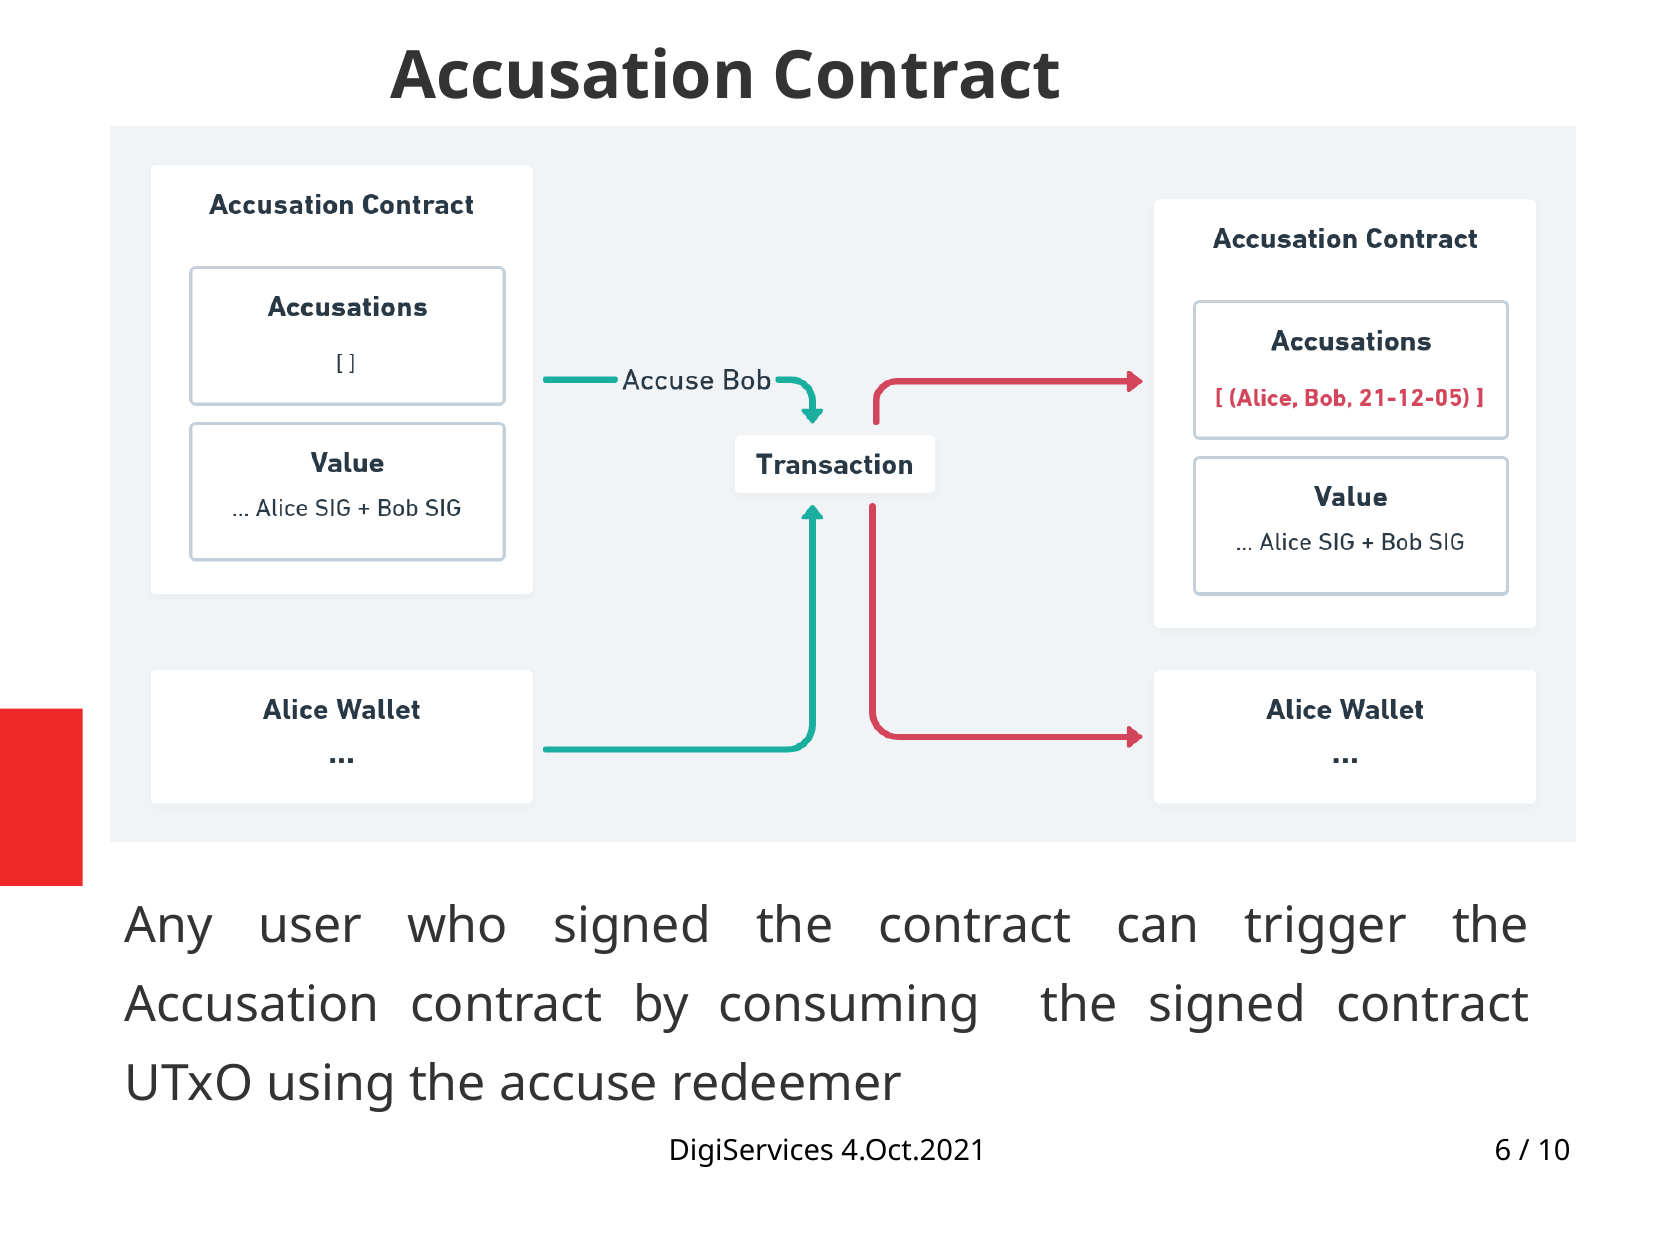

# Accusation Contract
Any user who signed the contract can trigger the Accusation contract by consuming the signed contract UTxO using the accuse redeemer
DigiServices 4.Oct.2021
6